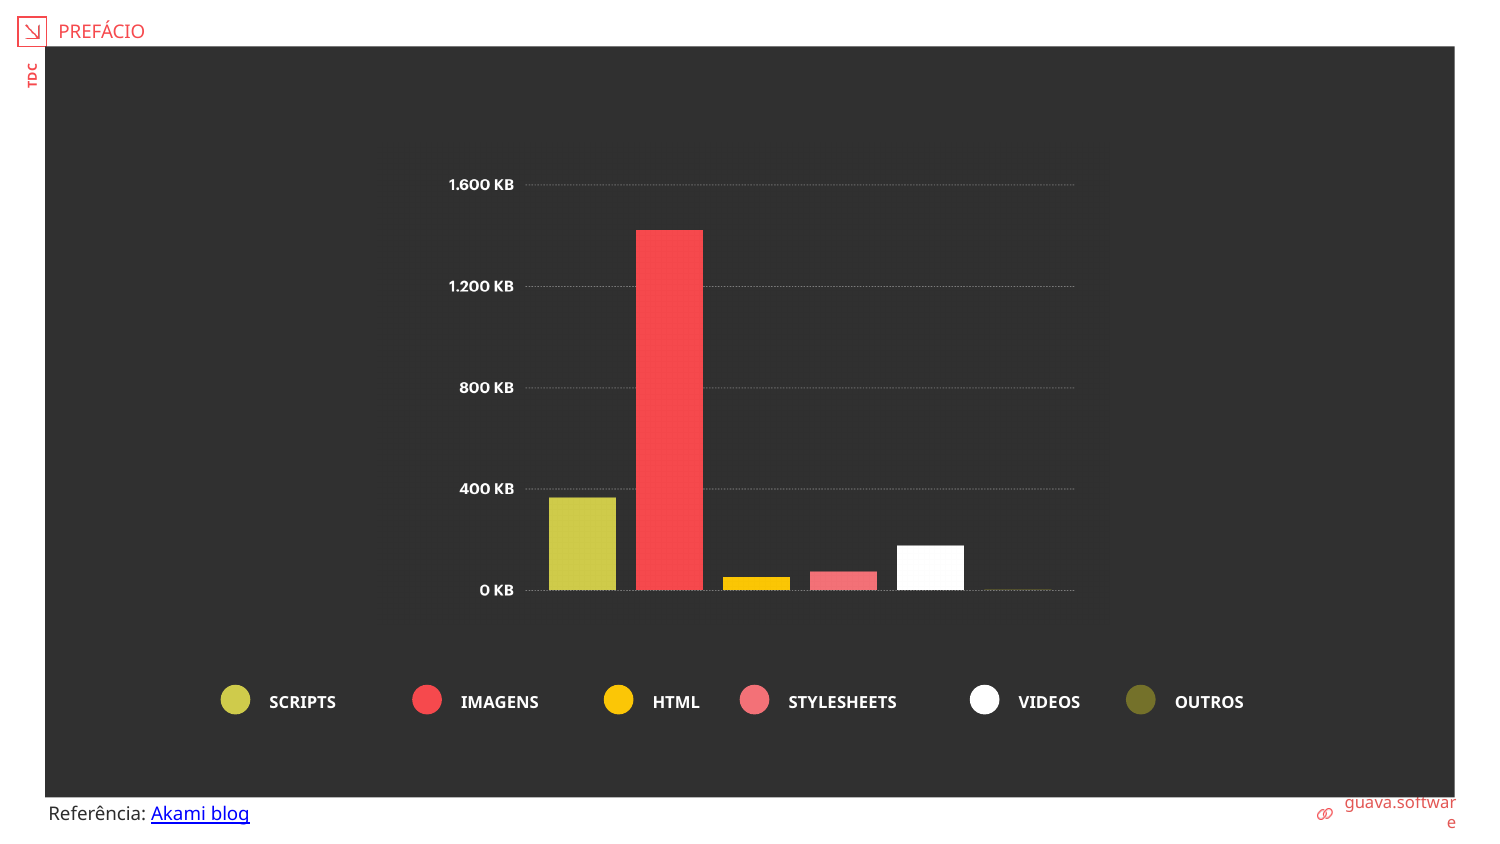

# PREFÁCIO
TDC
SCRIPTS
IMAGENS
HTML
STYLESHEETS
VIDEOS
OUTROS
Referência: Akami blog